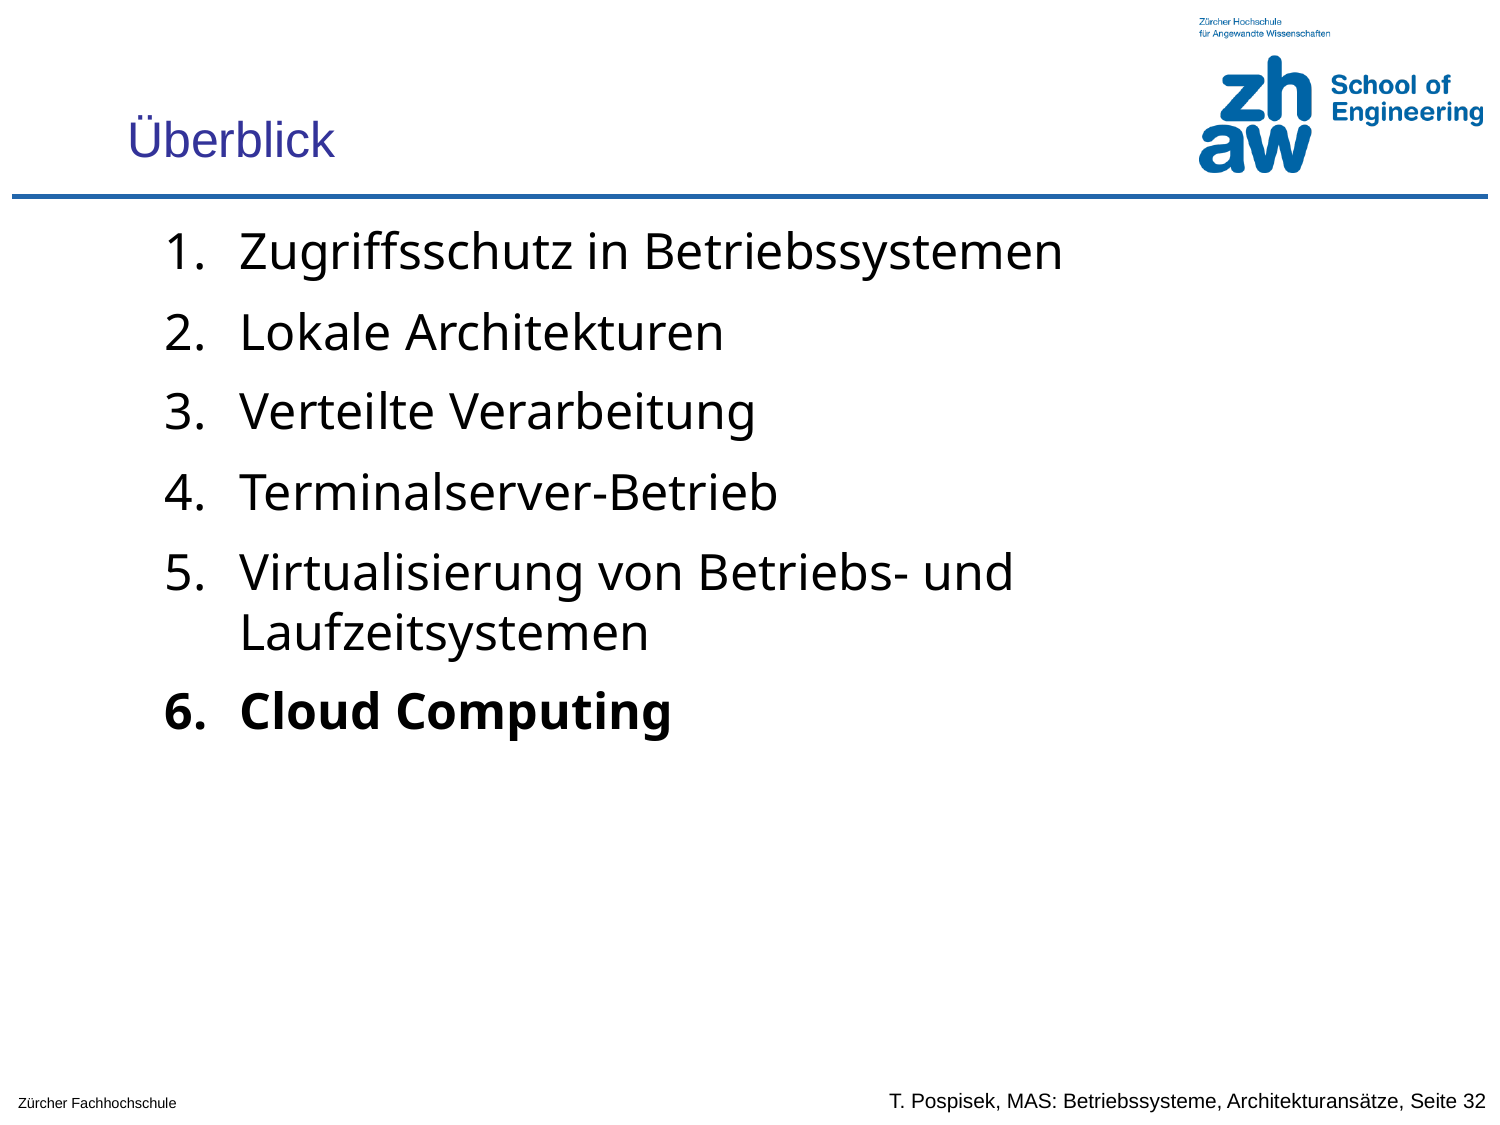

# Überblick
Zugriffsschutz in Betriebssystemen
Lokale Architekturen
Verteilte Verarbeitung
Terminalserver-Betrieb
Virtualisierung von Betriebs- und Laufzeitsystemen
Cloud Computing